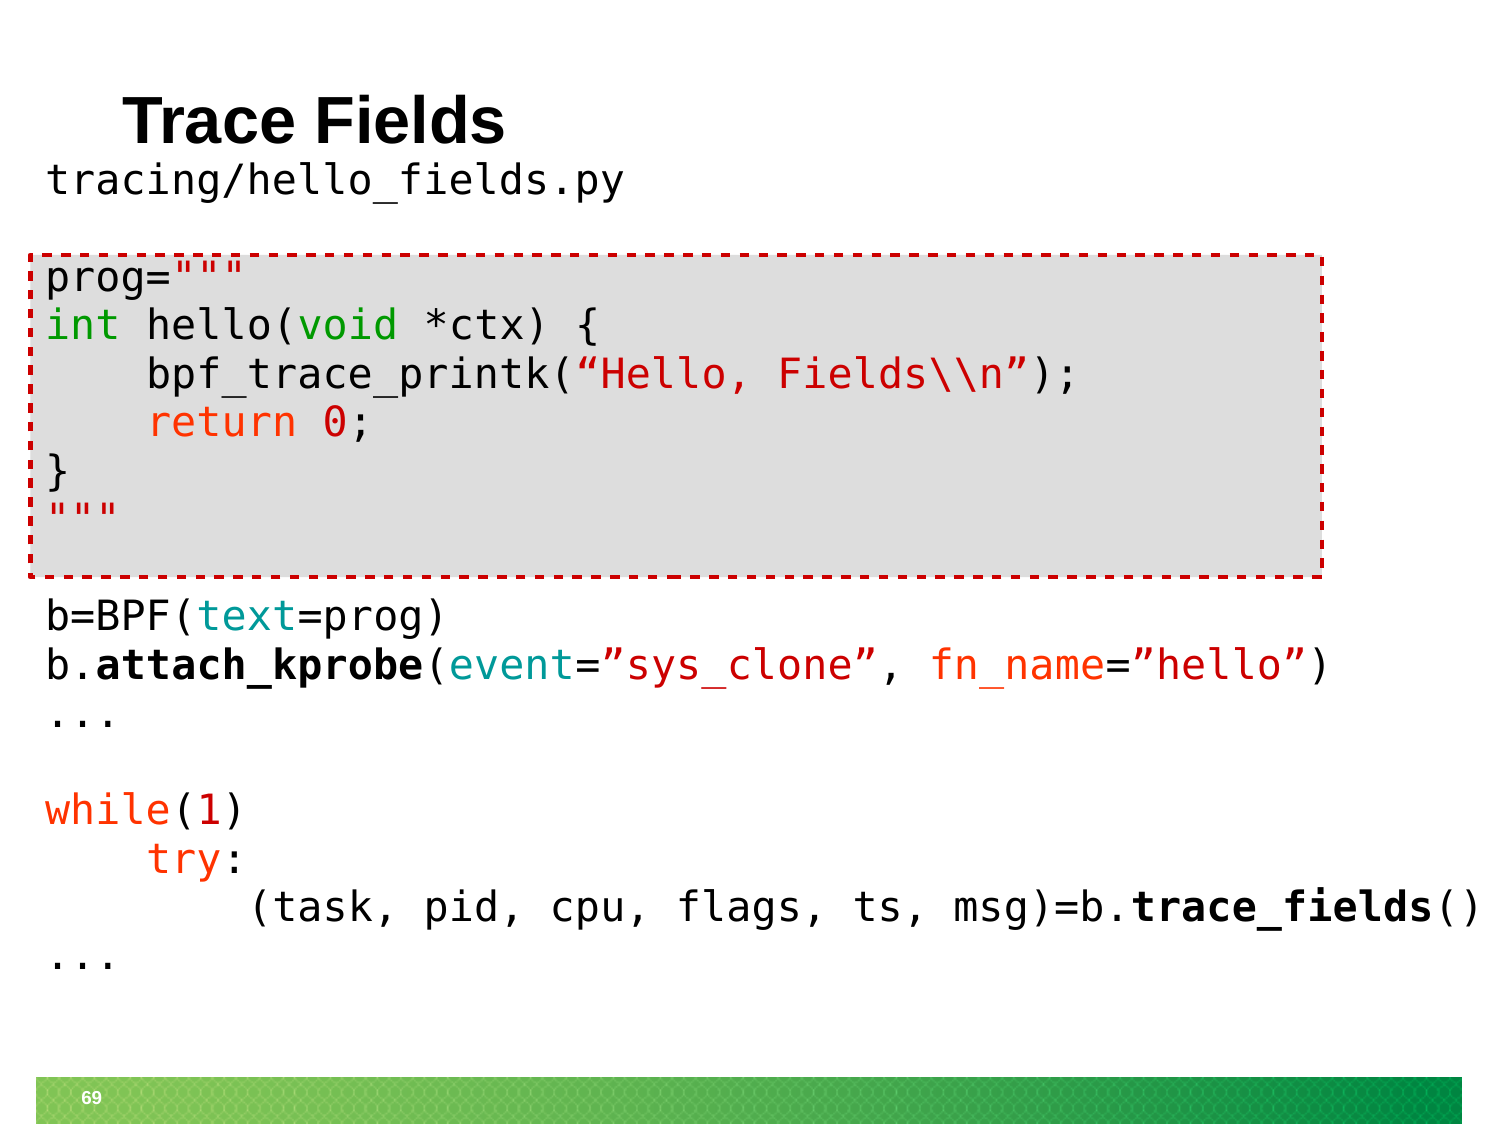

# Trace Fields
tracing/hello_fields.py
prog="""
int hello(void *ctx) {
 bpf_trace_printk(“Hello, Fields\\n”);
 return 0;
}
"""
b=BPF(text=prog)
b.attach_kprobe(event=”sys_clone”, fn_name=”hello”)
...
while(1)
 try:
 (task, pid, cpu, flags, ts, msg)=b.trace_fields()
...